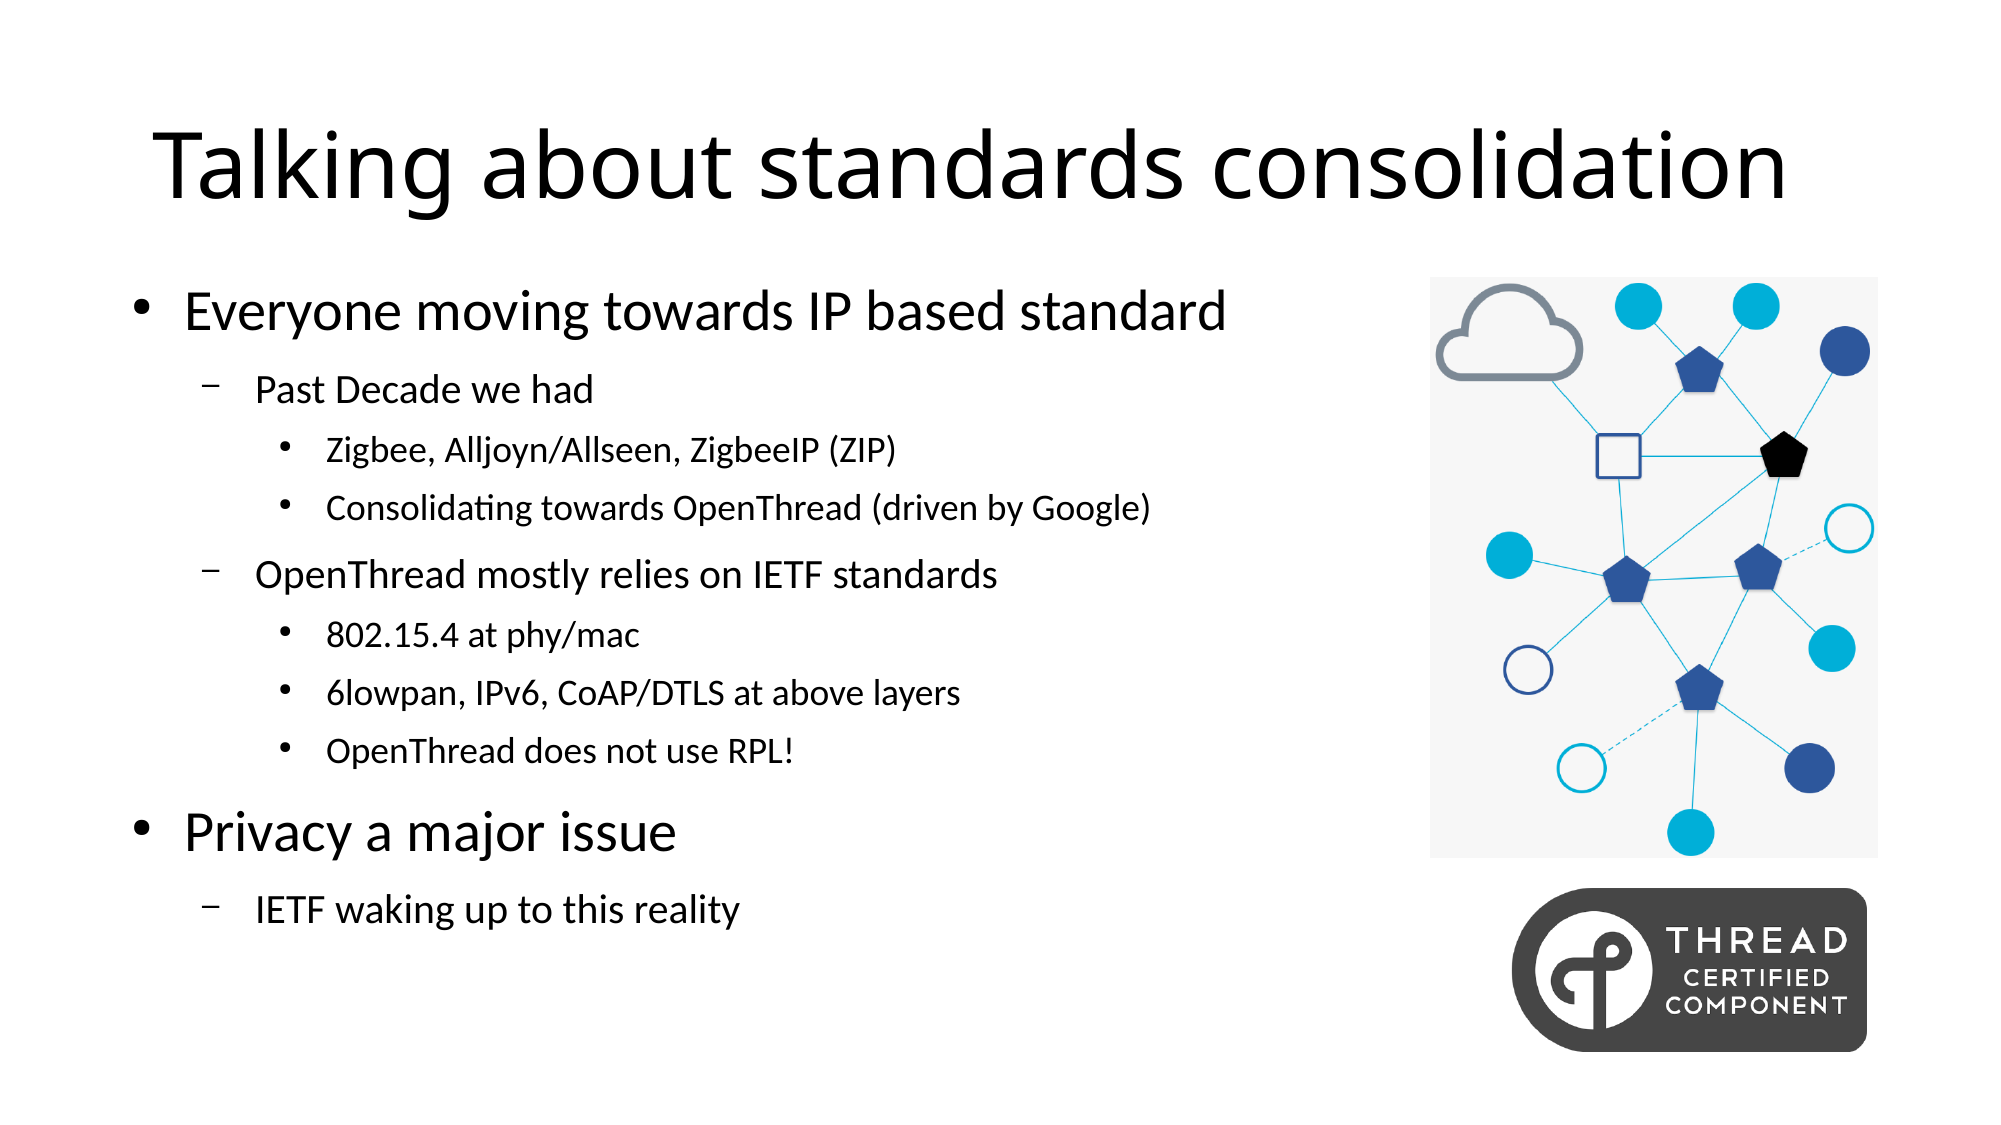

# Talking about standards consolidation
Everyone moving towards IP based standard
Past Decade we had
Zigbee, Alljoyn/Allseen, ZigbeeIP (ZIP)
Consolidating towards OpenThread (driven by Google)
OpenThread mostly relies on IETF standards
802.15.4 at phy/mac
6lowpan, IPv6, CoAP/DTLS at above layers
OpenThread does not use RPL!
Privacy a major issue
IETF waking up to this reality